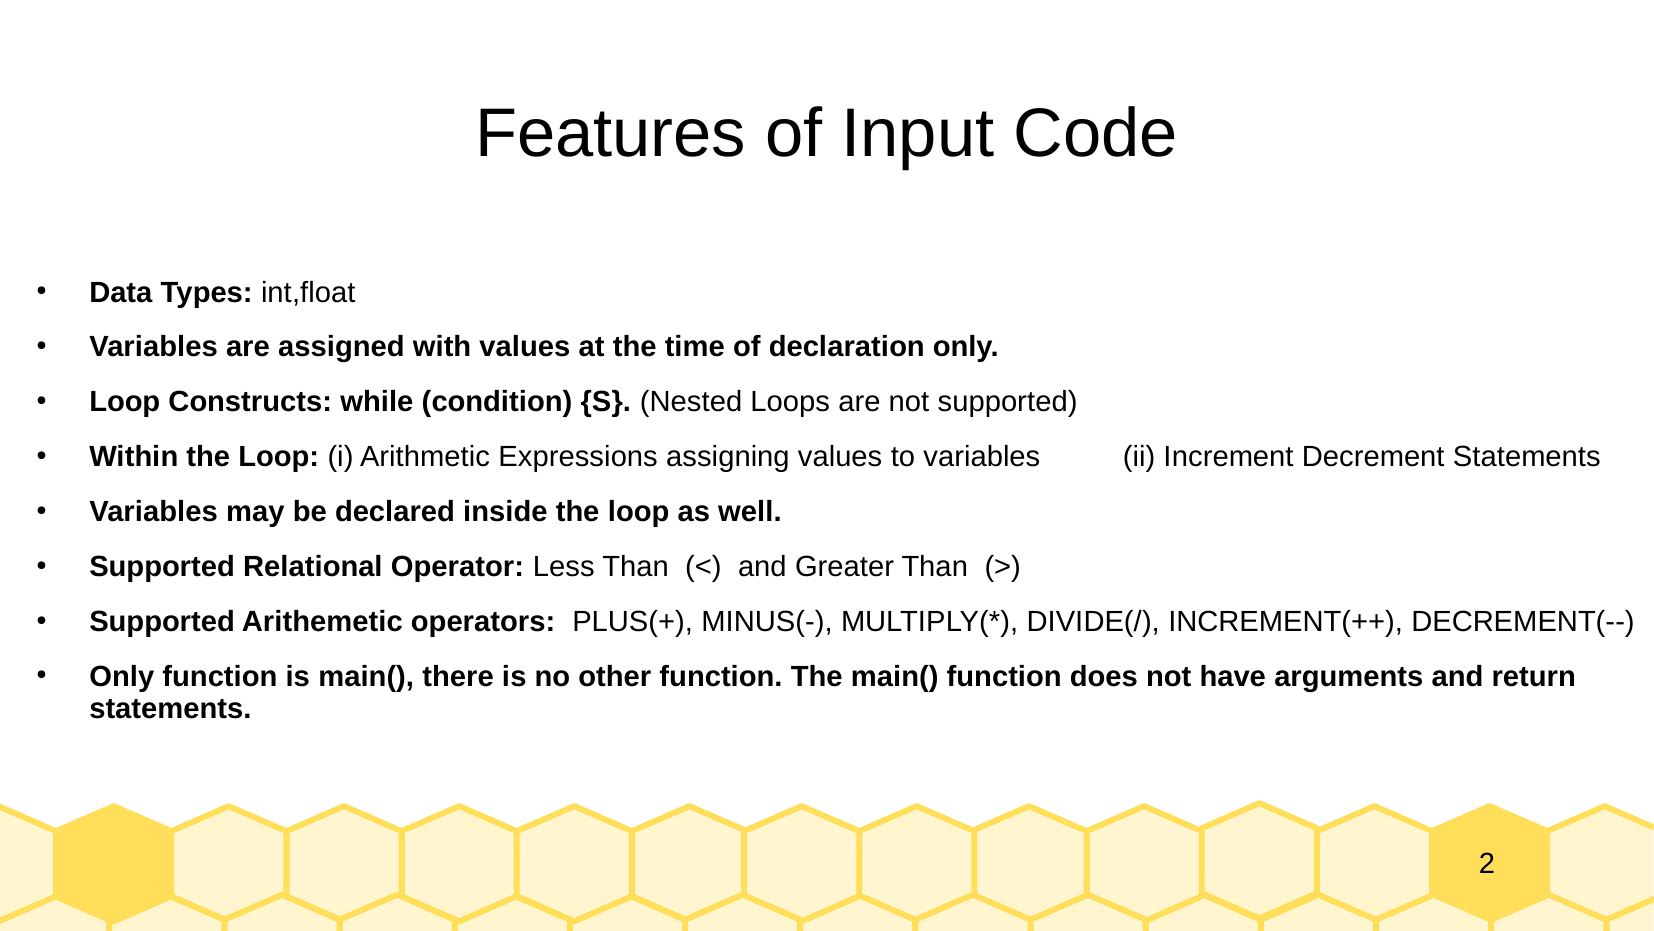

# Features of Input Code
Data Types: int,float
Variables are assigned with values at the time of declaration only.
Loop Constructs: while (condition) {S}. (Nested Loops are not supported)
Within the Loop: (i) Arithmetic Expressions assigning values to variables		(ii) Increment Decrement Statements
Variables may be declared inside the loop as well.
Supported Relational Operator: Less Than (<) and Greater Than (>)
Supported Arithemetic operators: PLUS(+), MINUS(-), MULTIPLY(*), DIVIDE(/), INCREMENT(++), DECREMENT(--)
Only function is main(), there is no other function. The main() function does not have arguments and return statements.